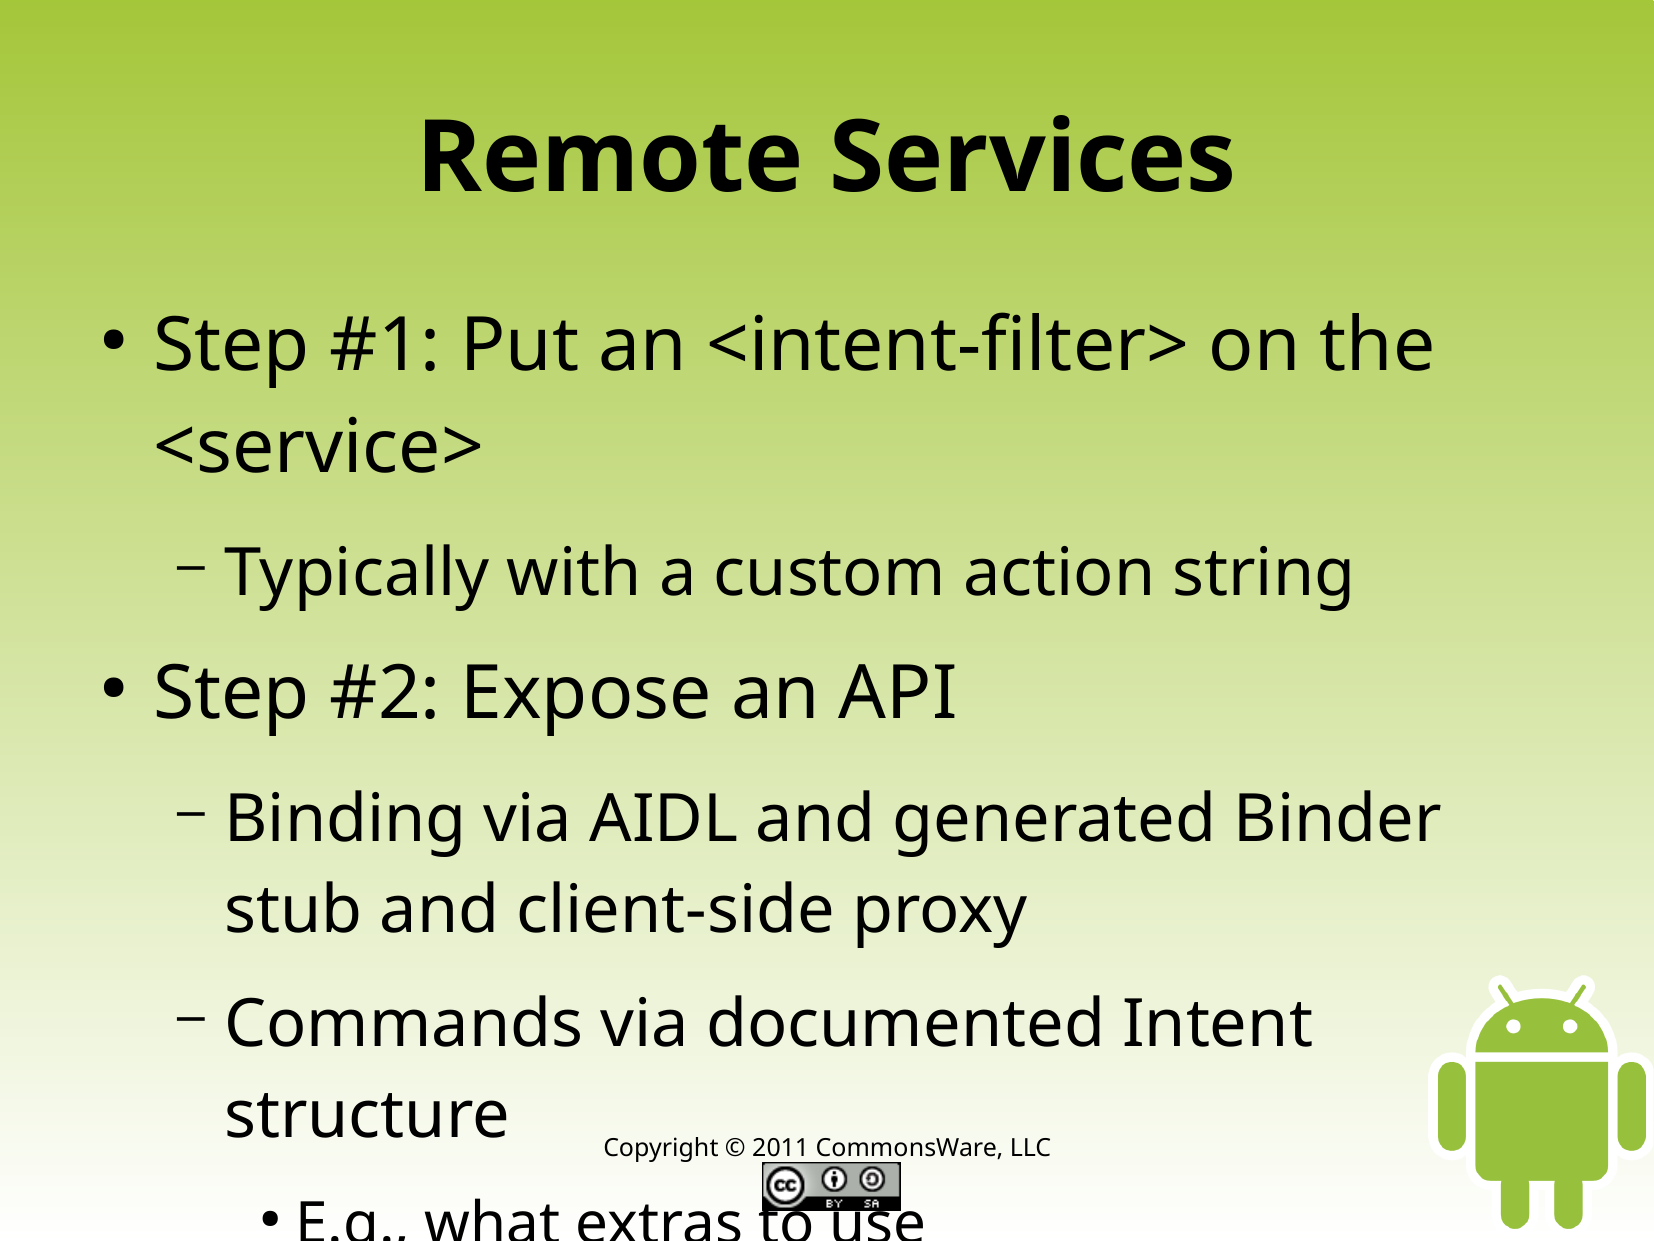

# Remote Services
Step #1: Put an <intent-filter> on the <service>
Typically with a custom action string
Step #2: Expose an API
Binding via AIDL and generated Binder stub and client-side proxy
Commands via documented Intent structure
E.g., what extras to use